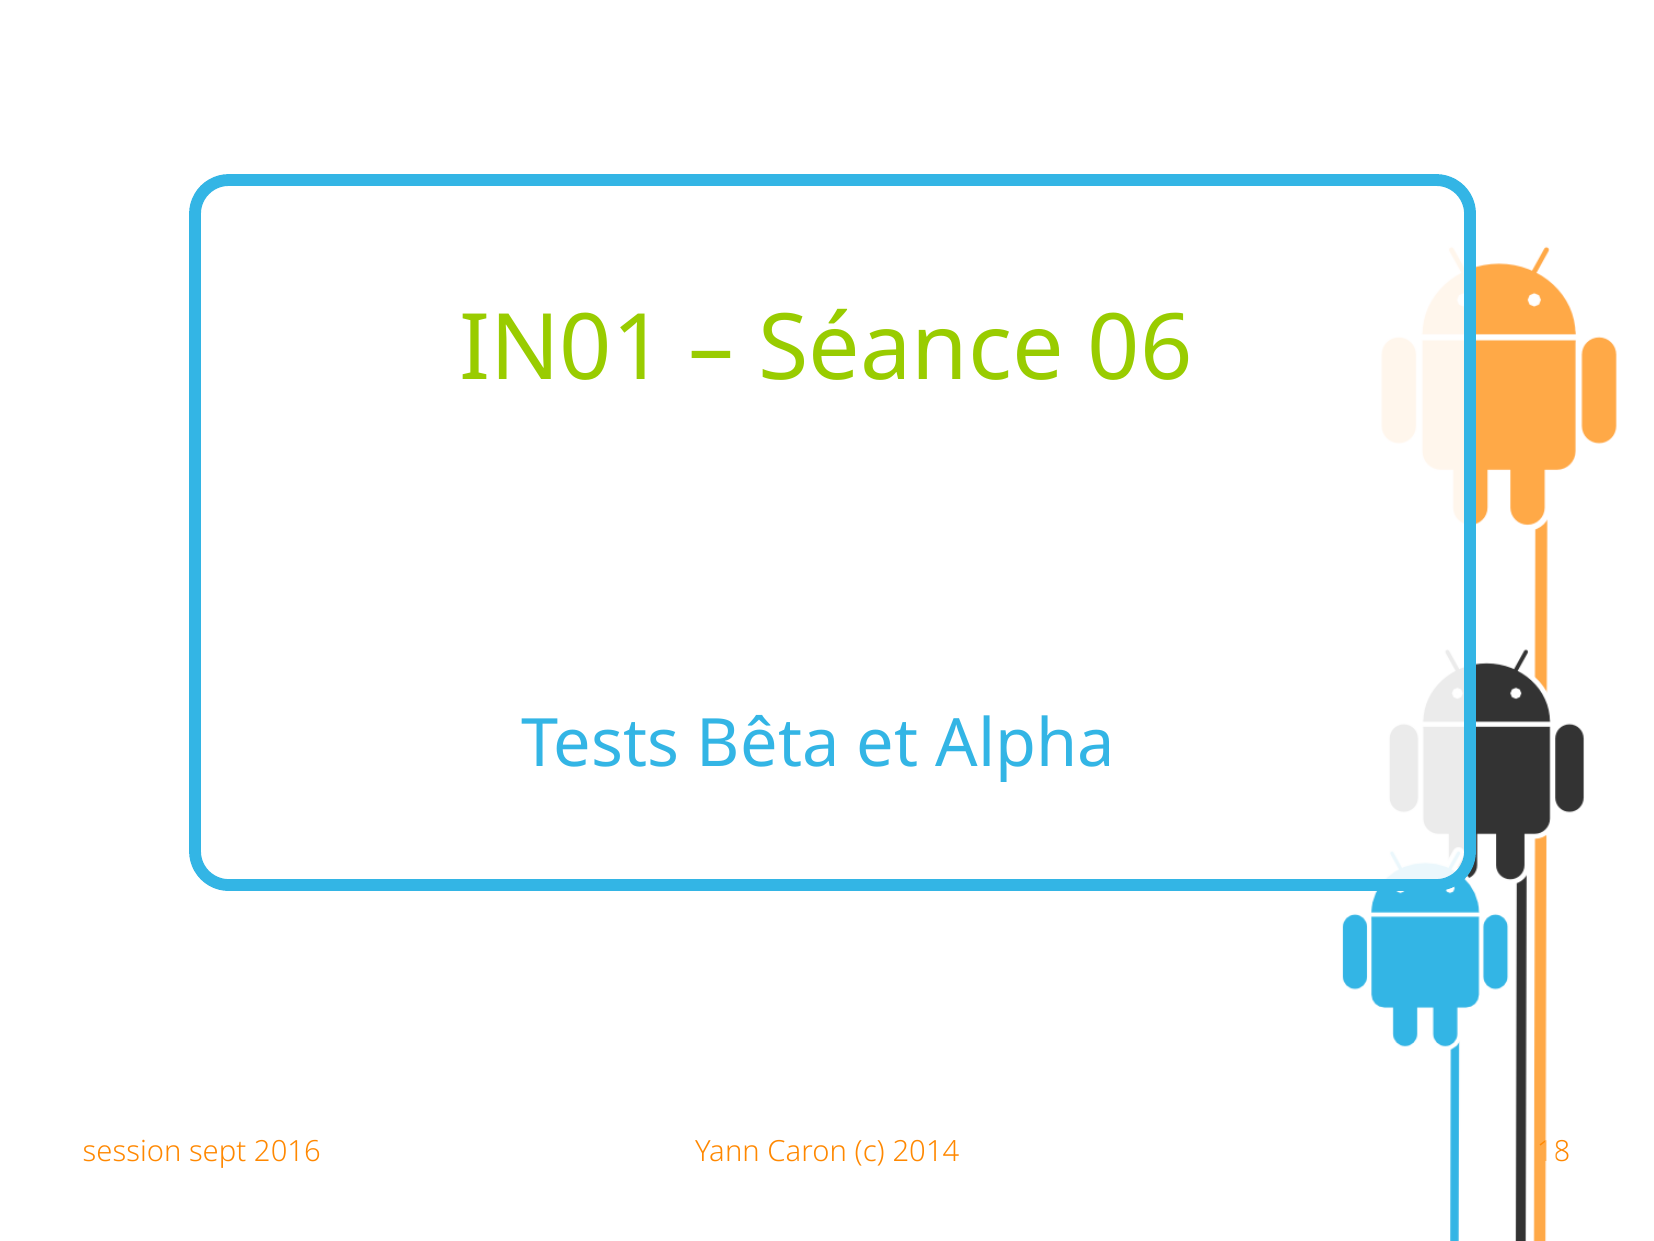

# IN01 – Séance 06
Tests Bêta et Alpha
session sept 2016
Yann Caron (c) 2014
18